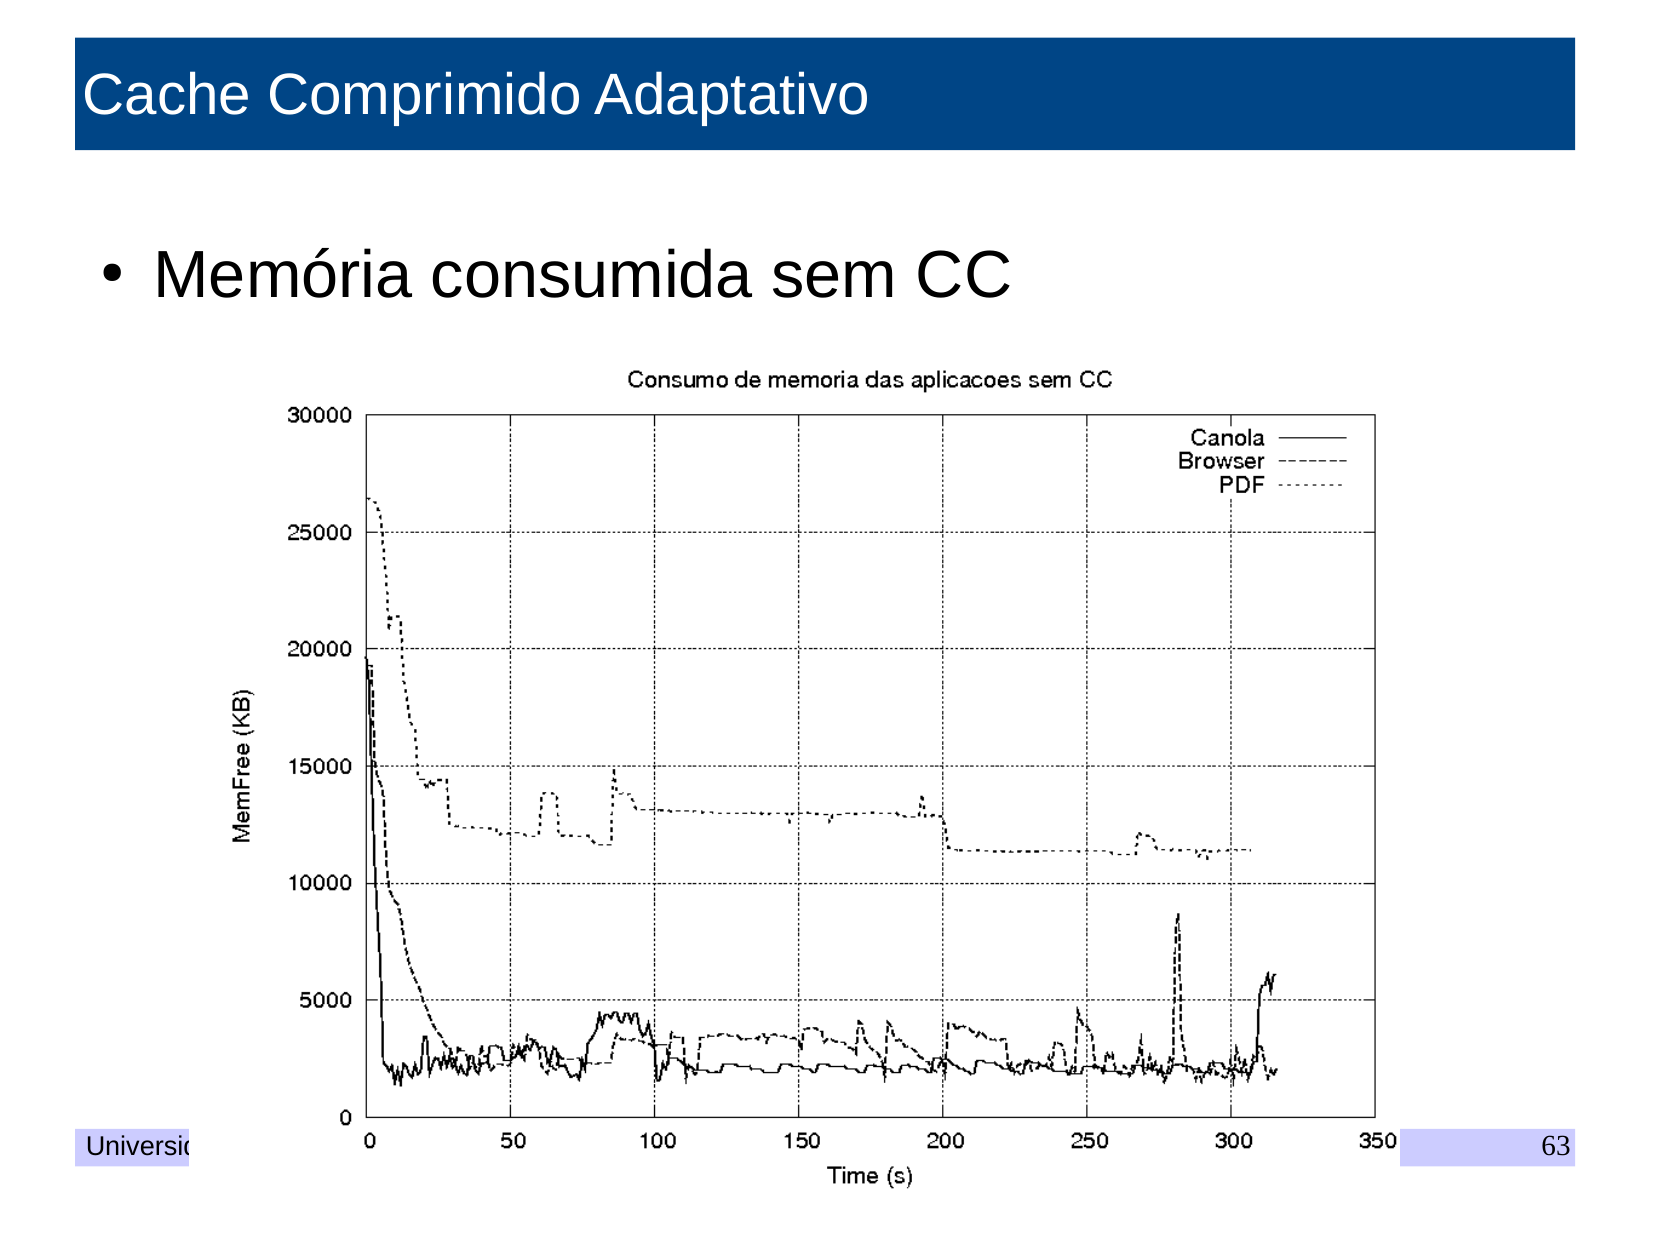

# Cache Comprimido Adaptativo
Memória consumida sem CC
63